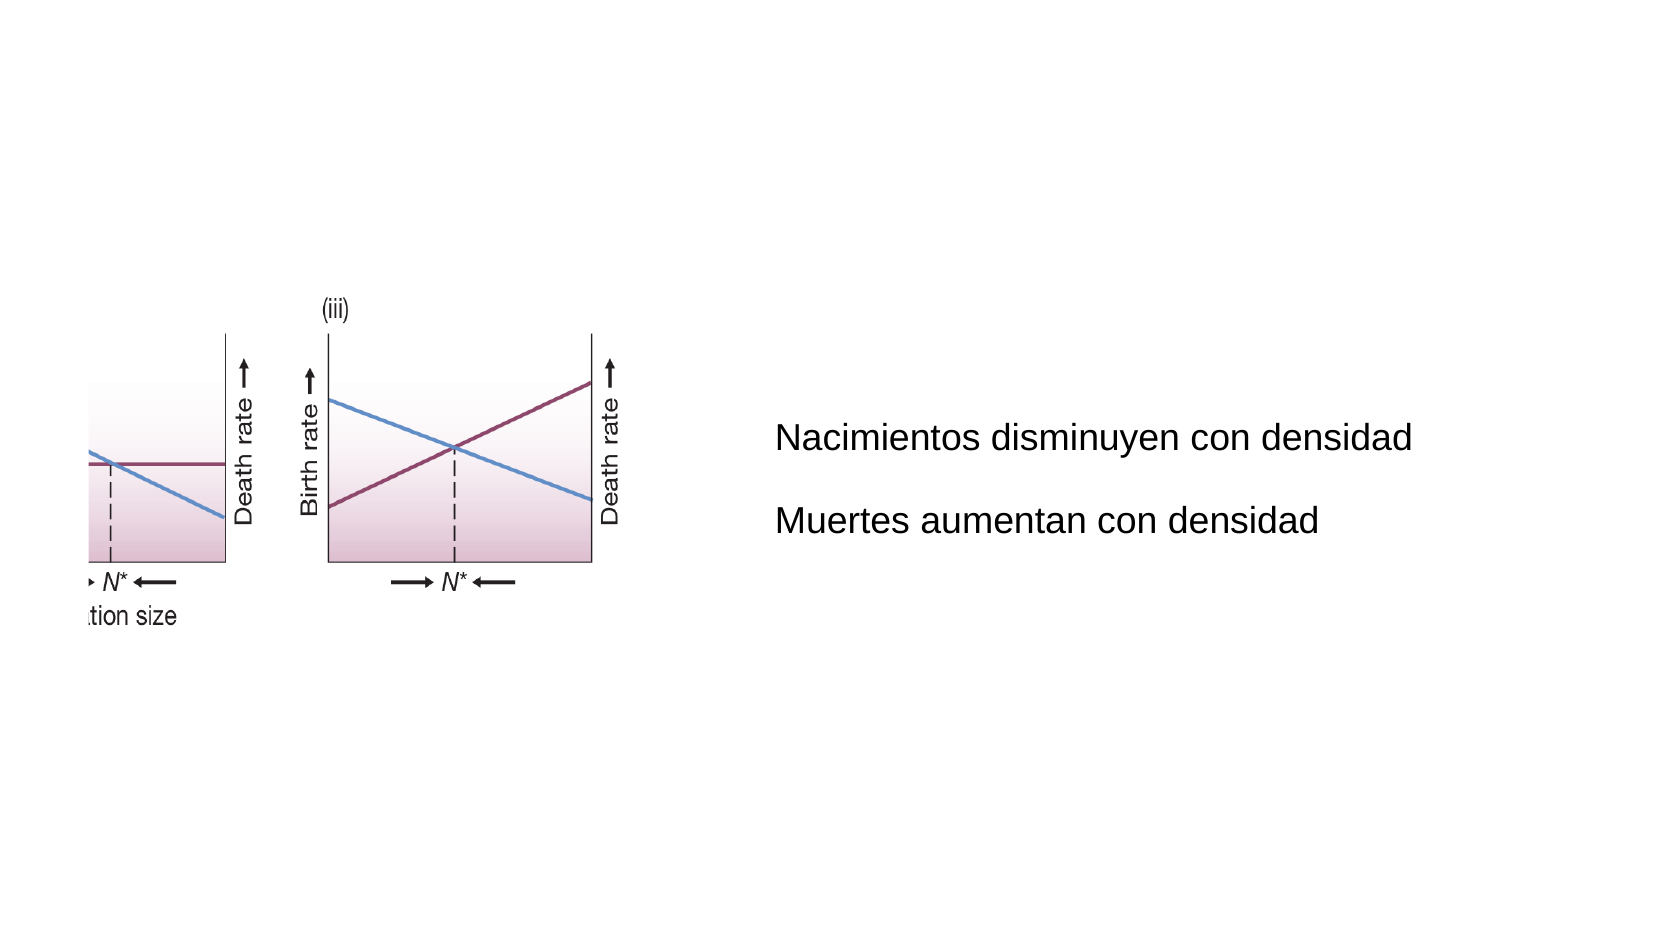

Nacimientos disminuyen con densidad
Muertes aumentan con densidad